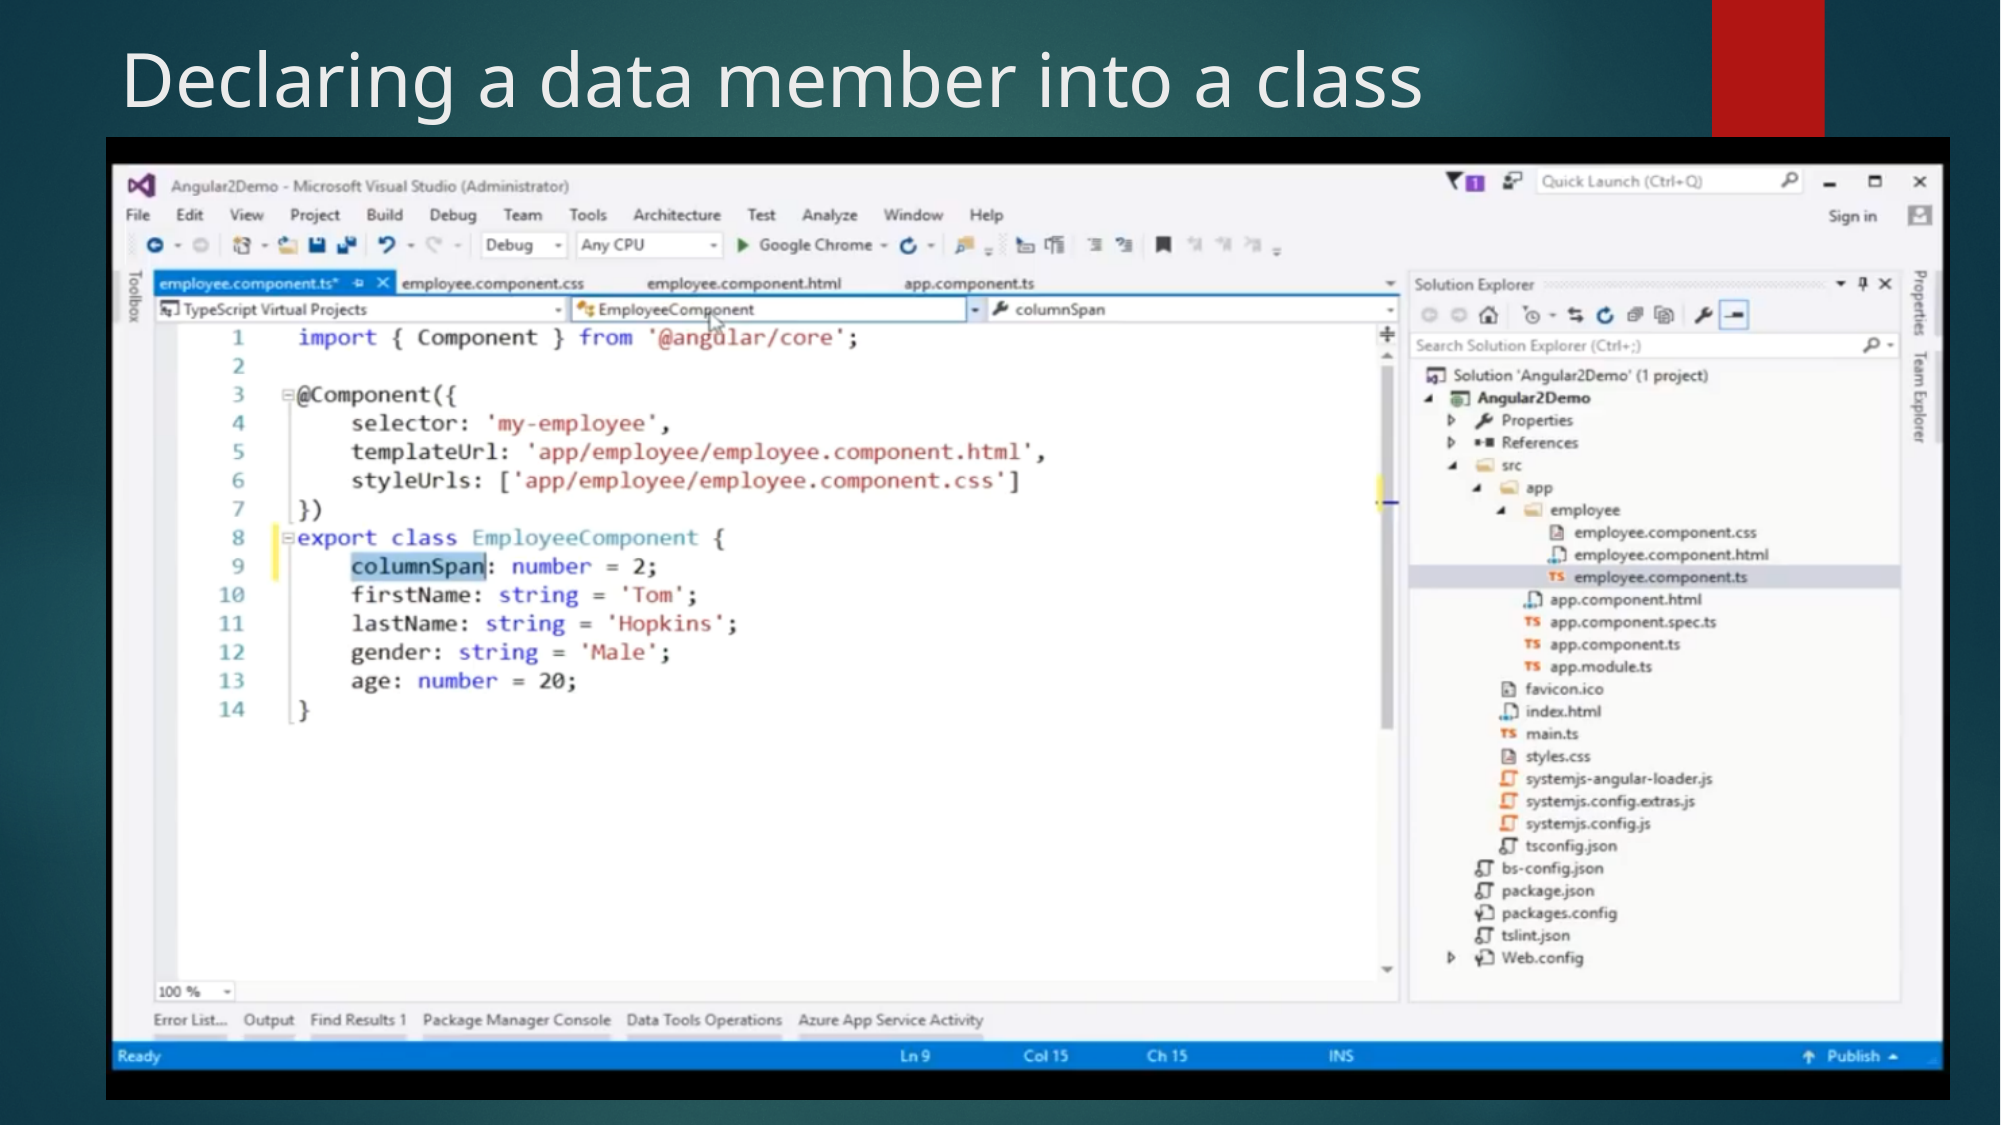

Declaring a data member into a class